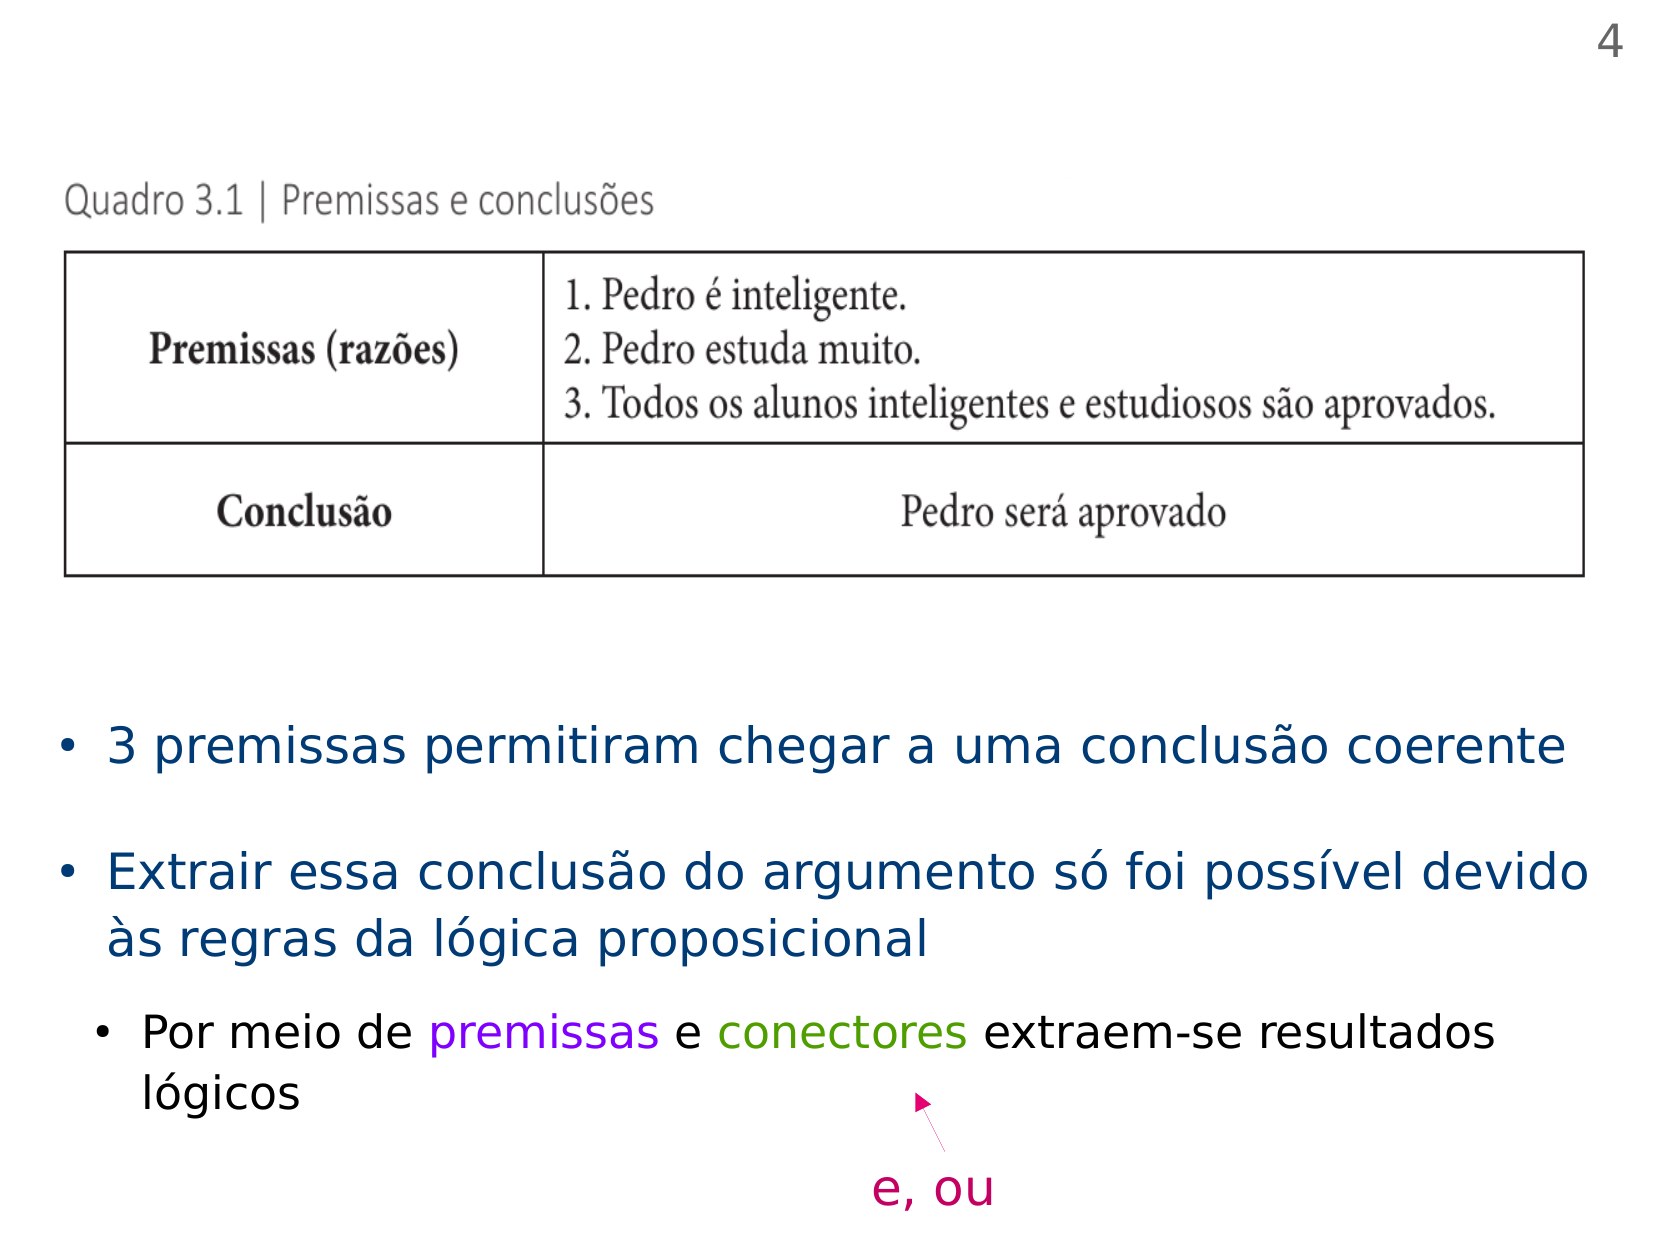

4
#
3 premissas permitiram chegar a uma conclusão coerente
Extrair essa conclusão do argumento só foi possível devido às regras da lógica proposicional
Por meio de premissas e conectores extraem-se resultados lógicos
e, ou